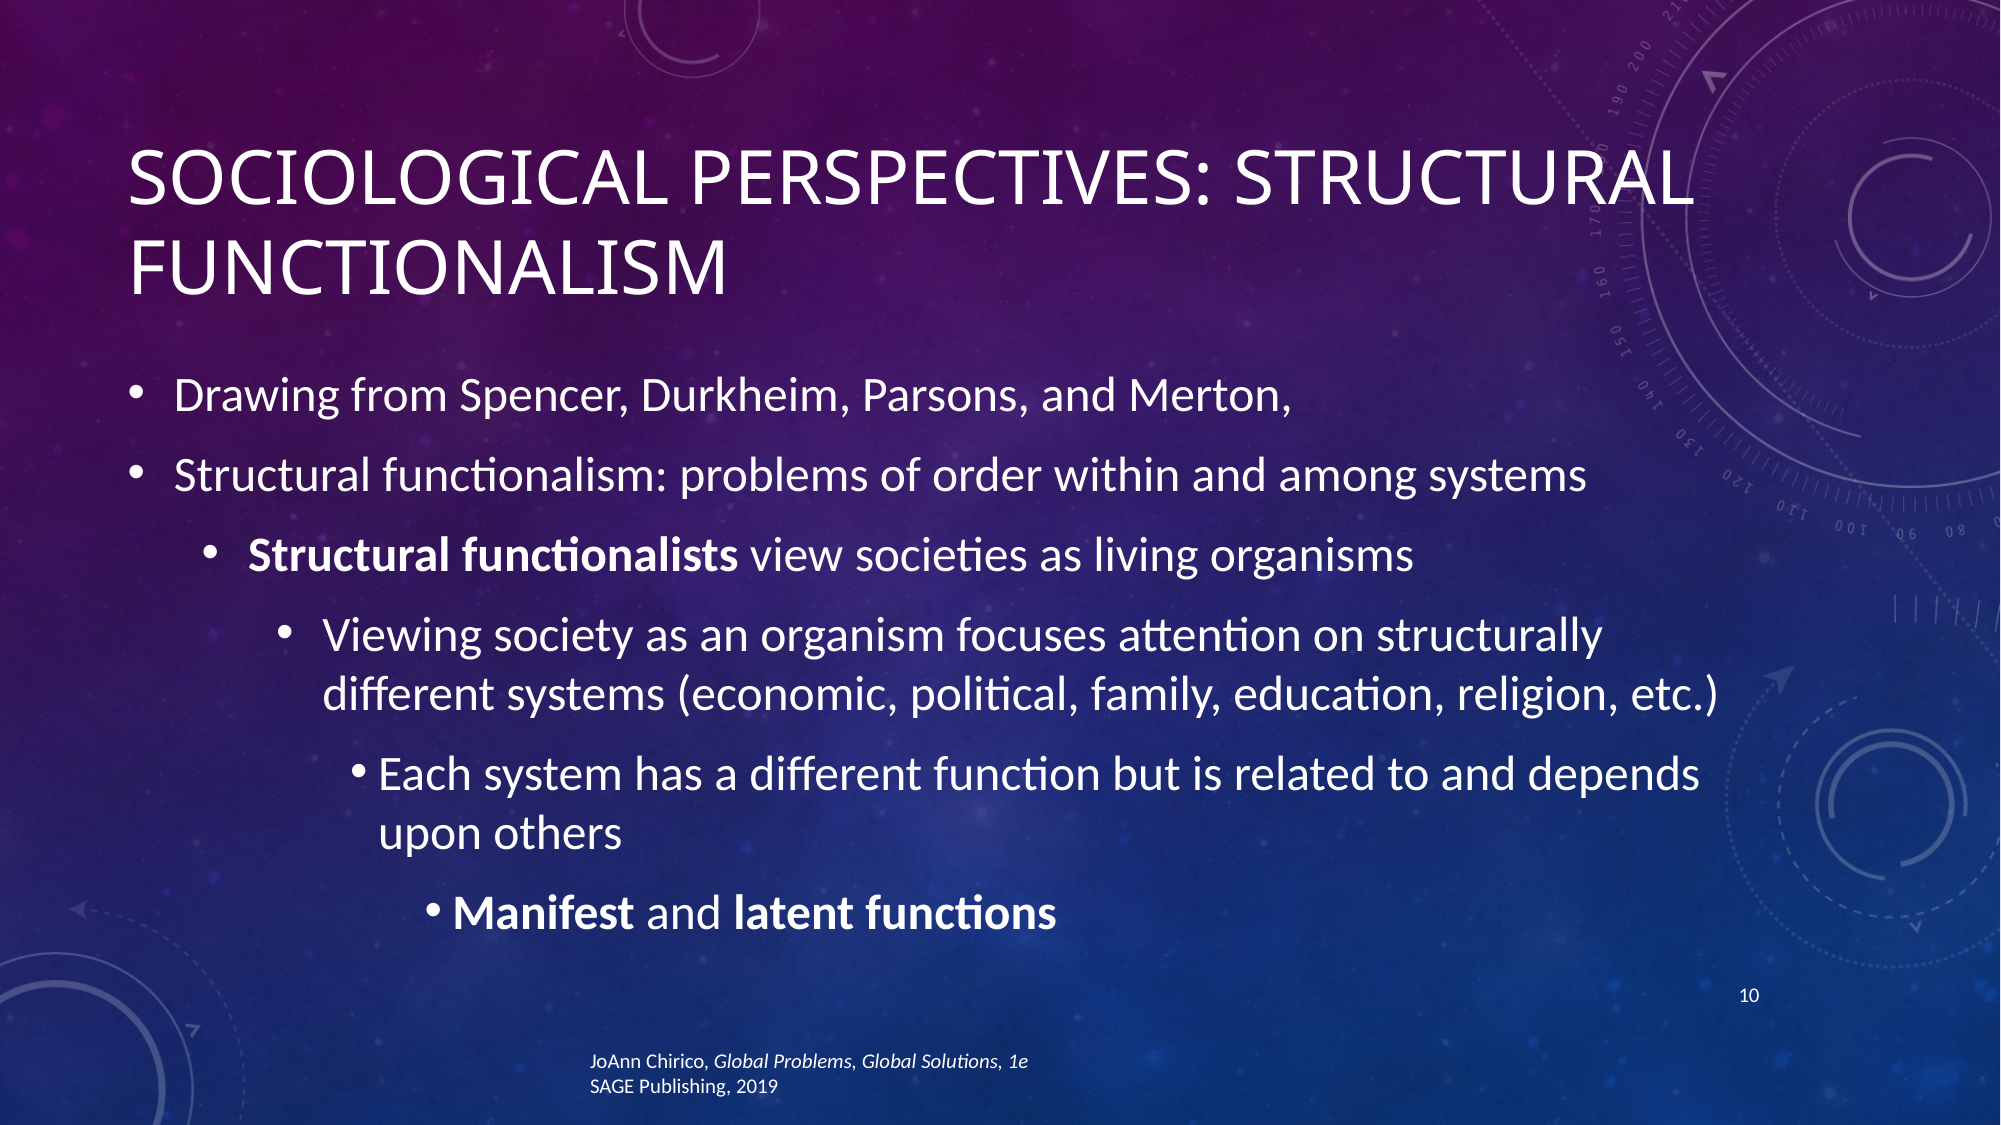

# Sociological Perspectives: Structural Functionalism
Drawing from Spencer, Durkheim, Parsons, and Merton,
Structural functionalism: problems of order within and among systems
Structural functionalists view societies as living organisms
Viewing society as an organism focuses attention on structurally different systems (economic, political, family, education, religion, etc.)
Each system has a different function but is related to and depends upon others
Manifest and latent functions
JoAnn Chirico, Global Problems, Global Solutions, 1e
SAGE Publishing, 2019